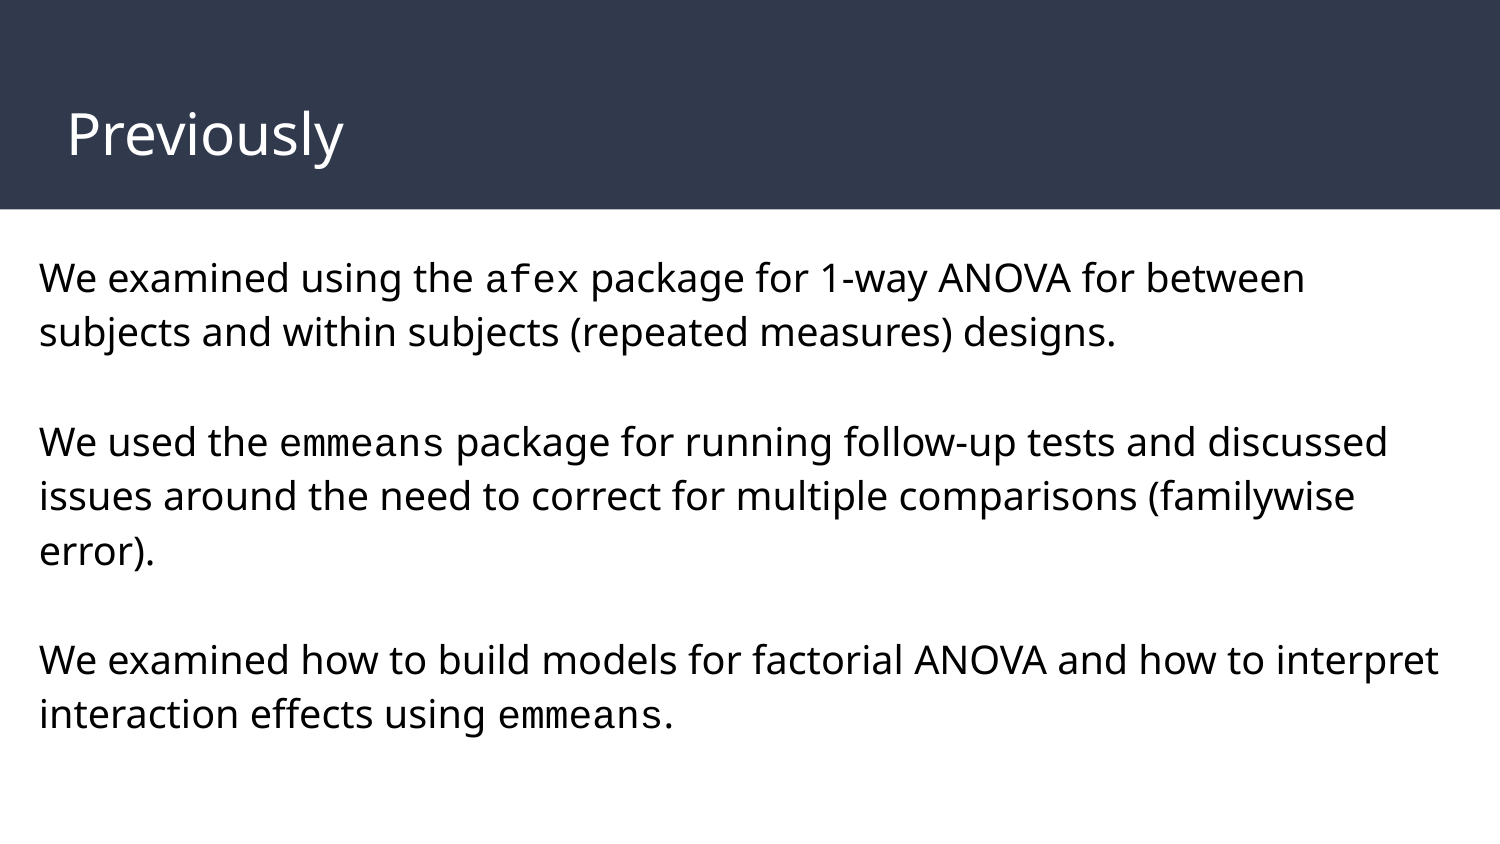

# Previously
We examined using the afex package for 1-way ANOVA for between subjects and within subjects (repeated measures) designs.
We used the emmeans package for running follow-up tests and discussed issues around the need to correct for multiple comparisons (familywise error).
We examined how to build models for factorial ANOVA and how to interpret interaction effects using emmeans.